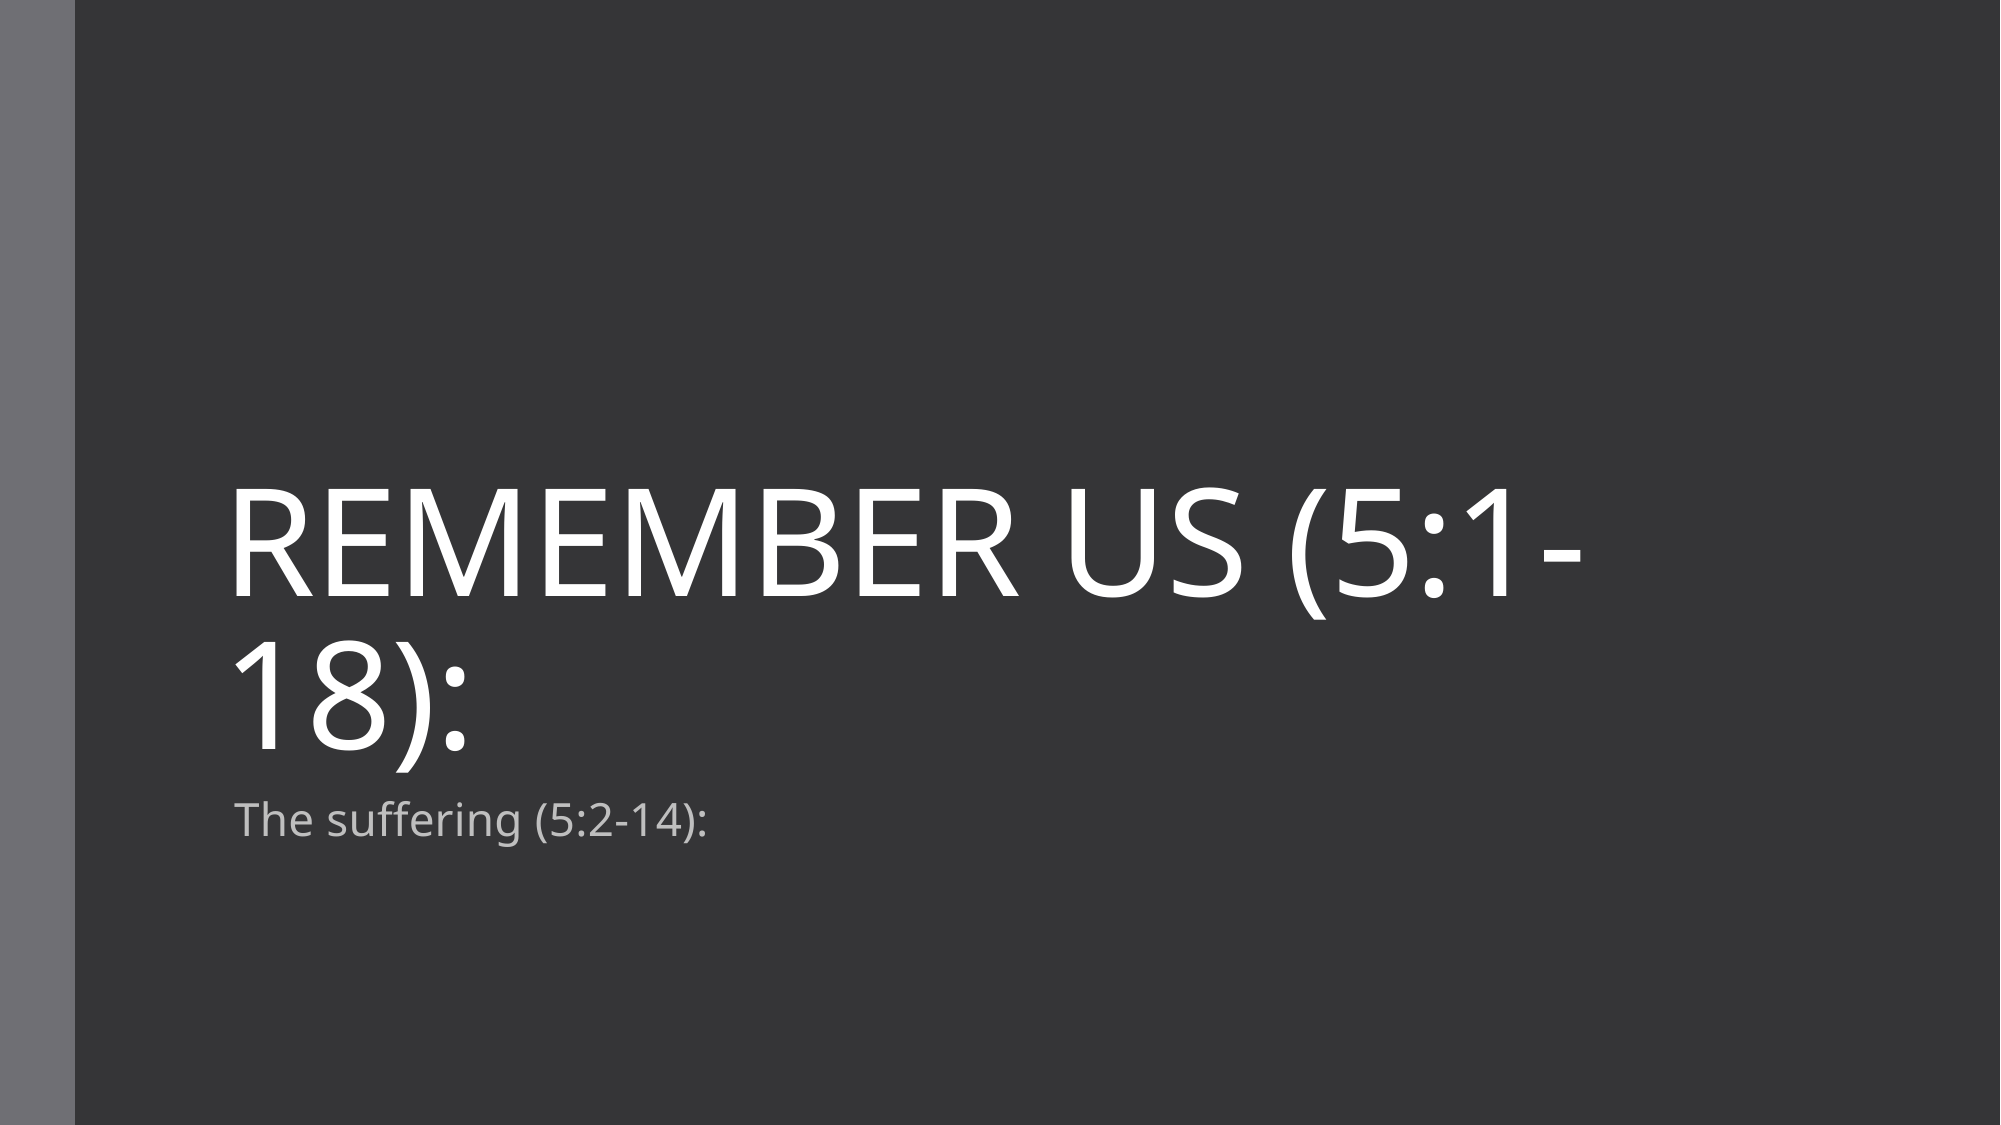

# REMEMBER US (5:1-18):
 The suffering (5:2-14):